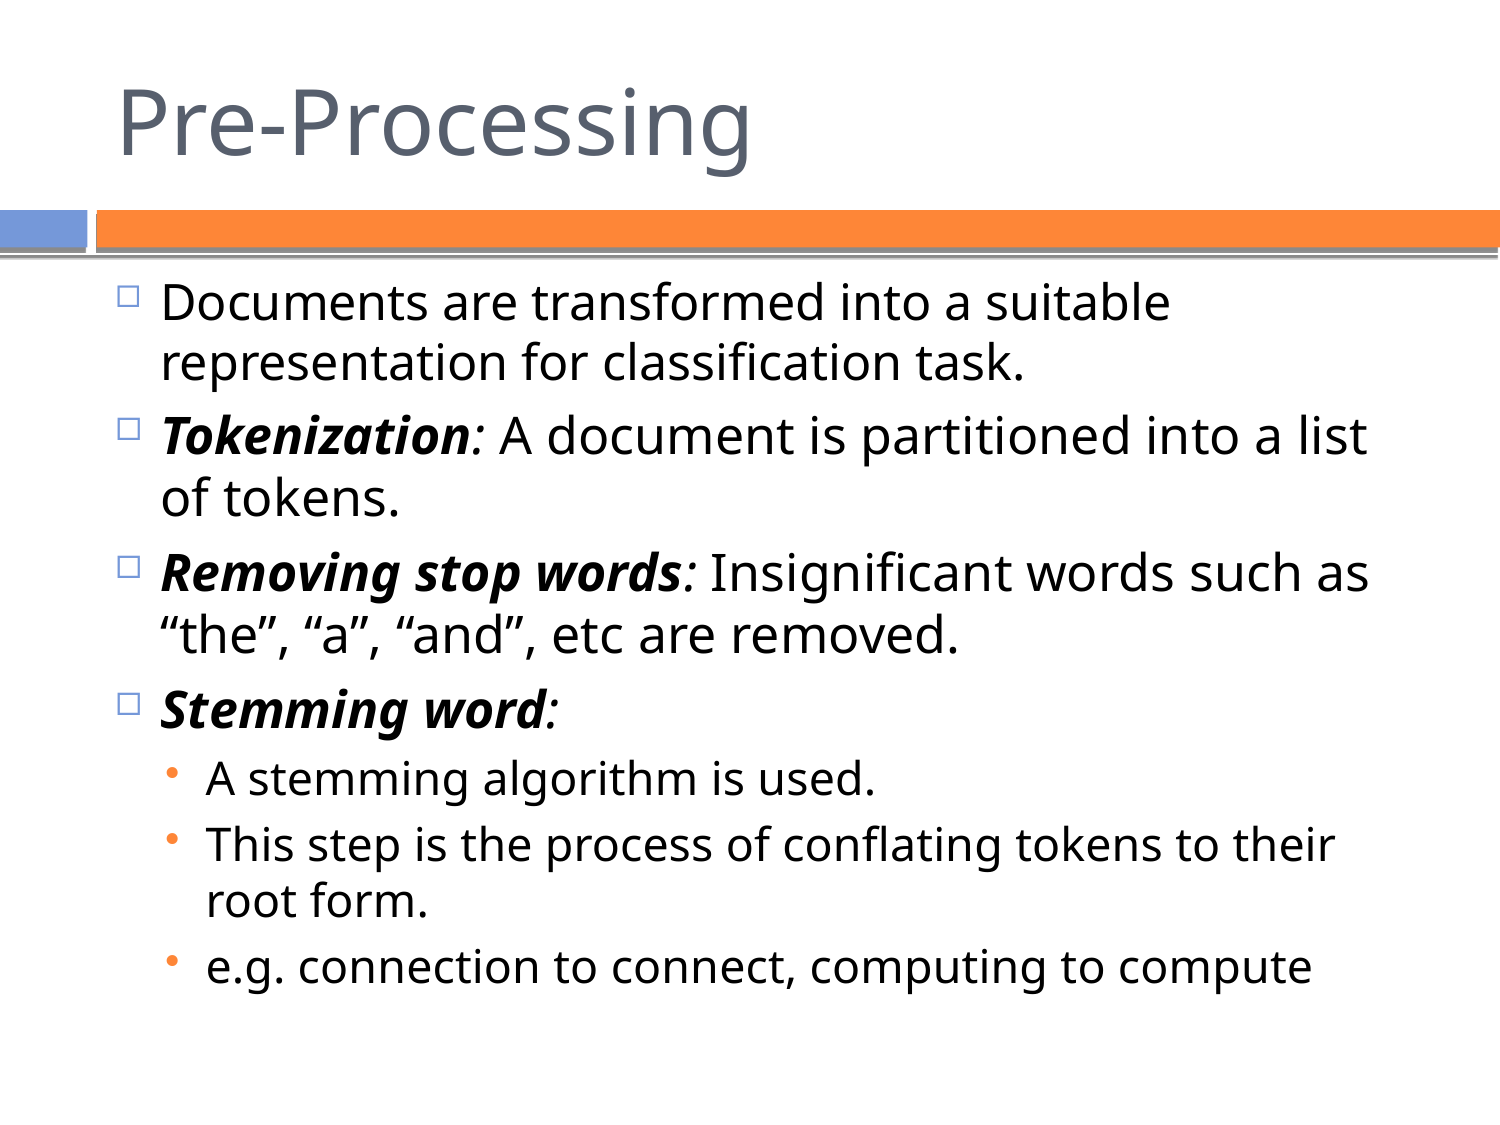

# Pre-Processing
Documents are transformed into a suitable representation for classification task.
Tokenization: A document is partitioned into a list of tokens.
Removing stop words: Insignificant words such as “the”, “a”, “and”, etc are removed.
Stemming word:
A stemming algorithm is used.
This step is the process of conflating tokens to their root form.
e.g. connection to connect, computing to compute